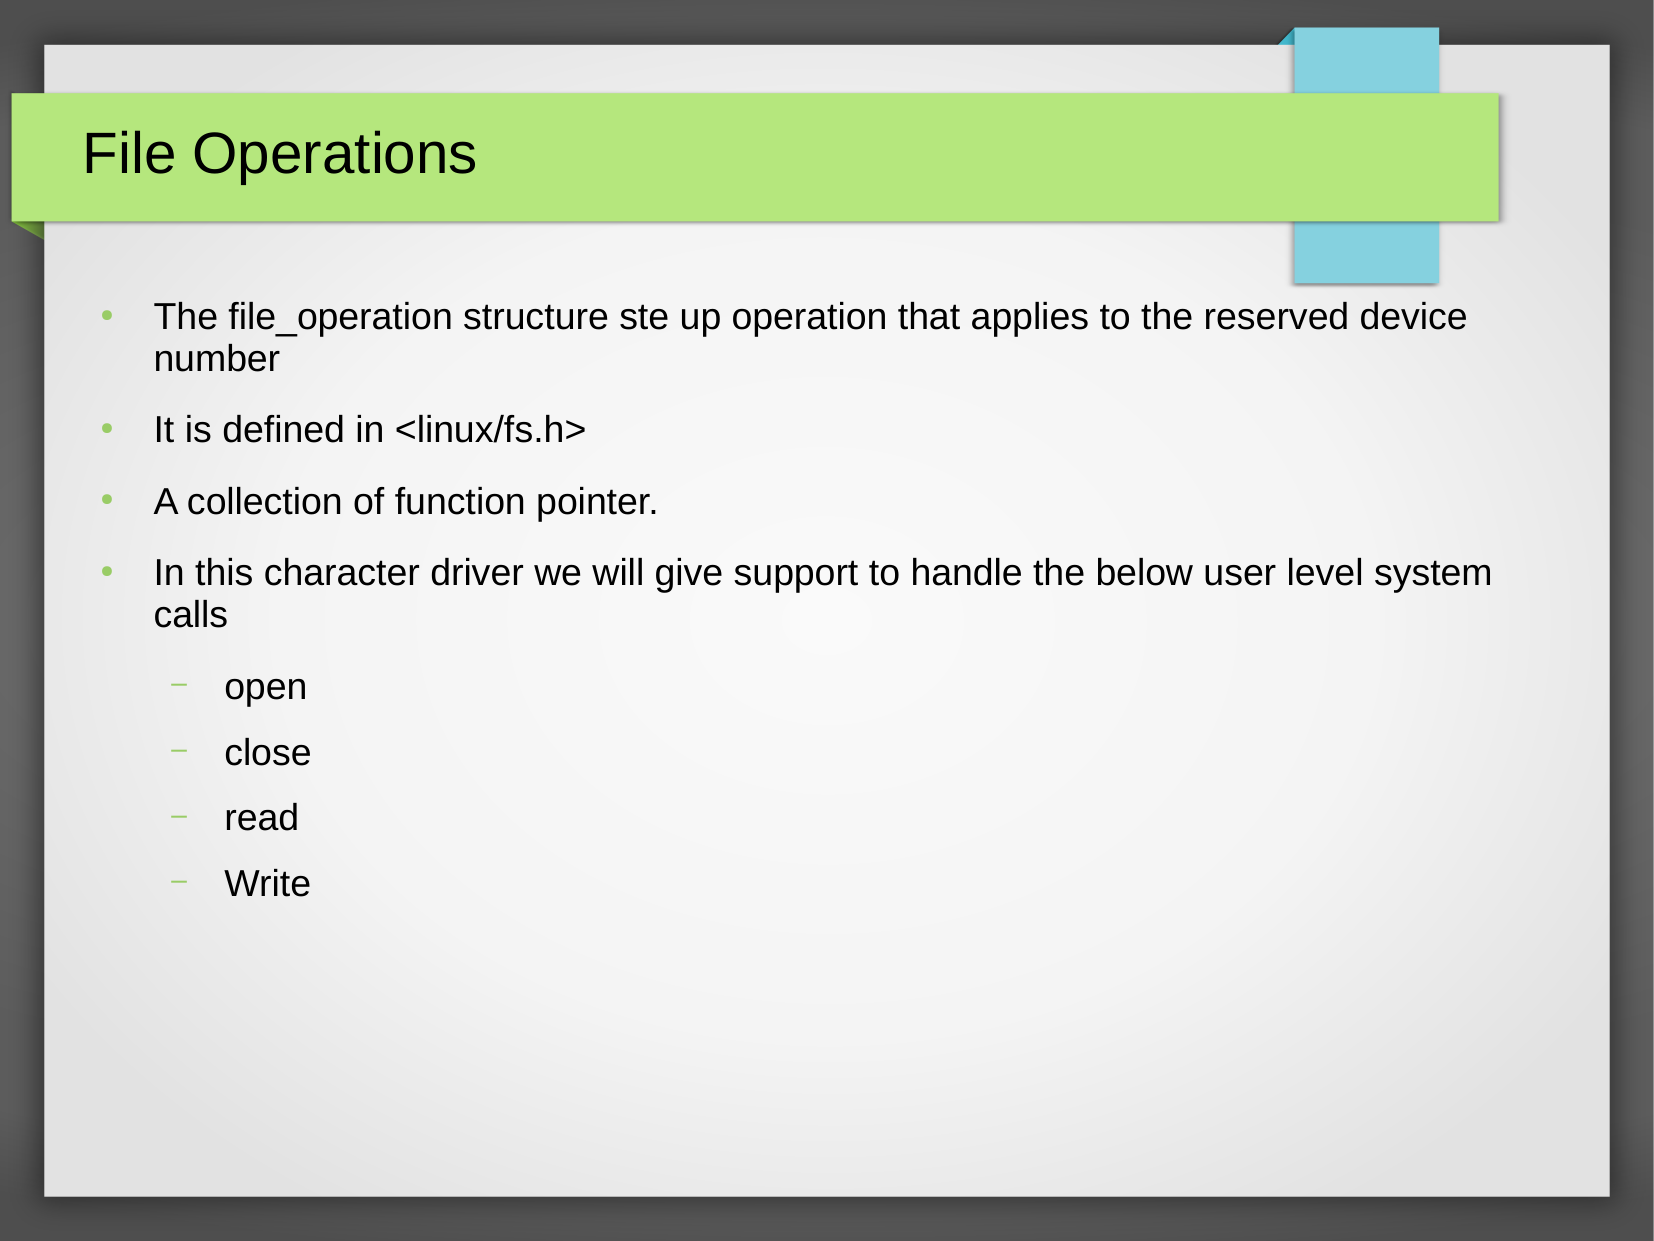

# File Operations
The file_operation structure ste up operation that applies to the reserved device number
It is defined in <linux/fs.h>
A collection of function pointer.
In this character driver we will give support to handle the below user level system calls
open
close
read
Write